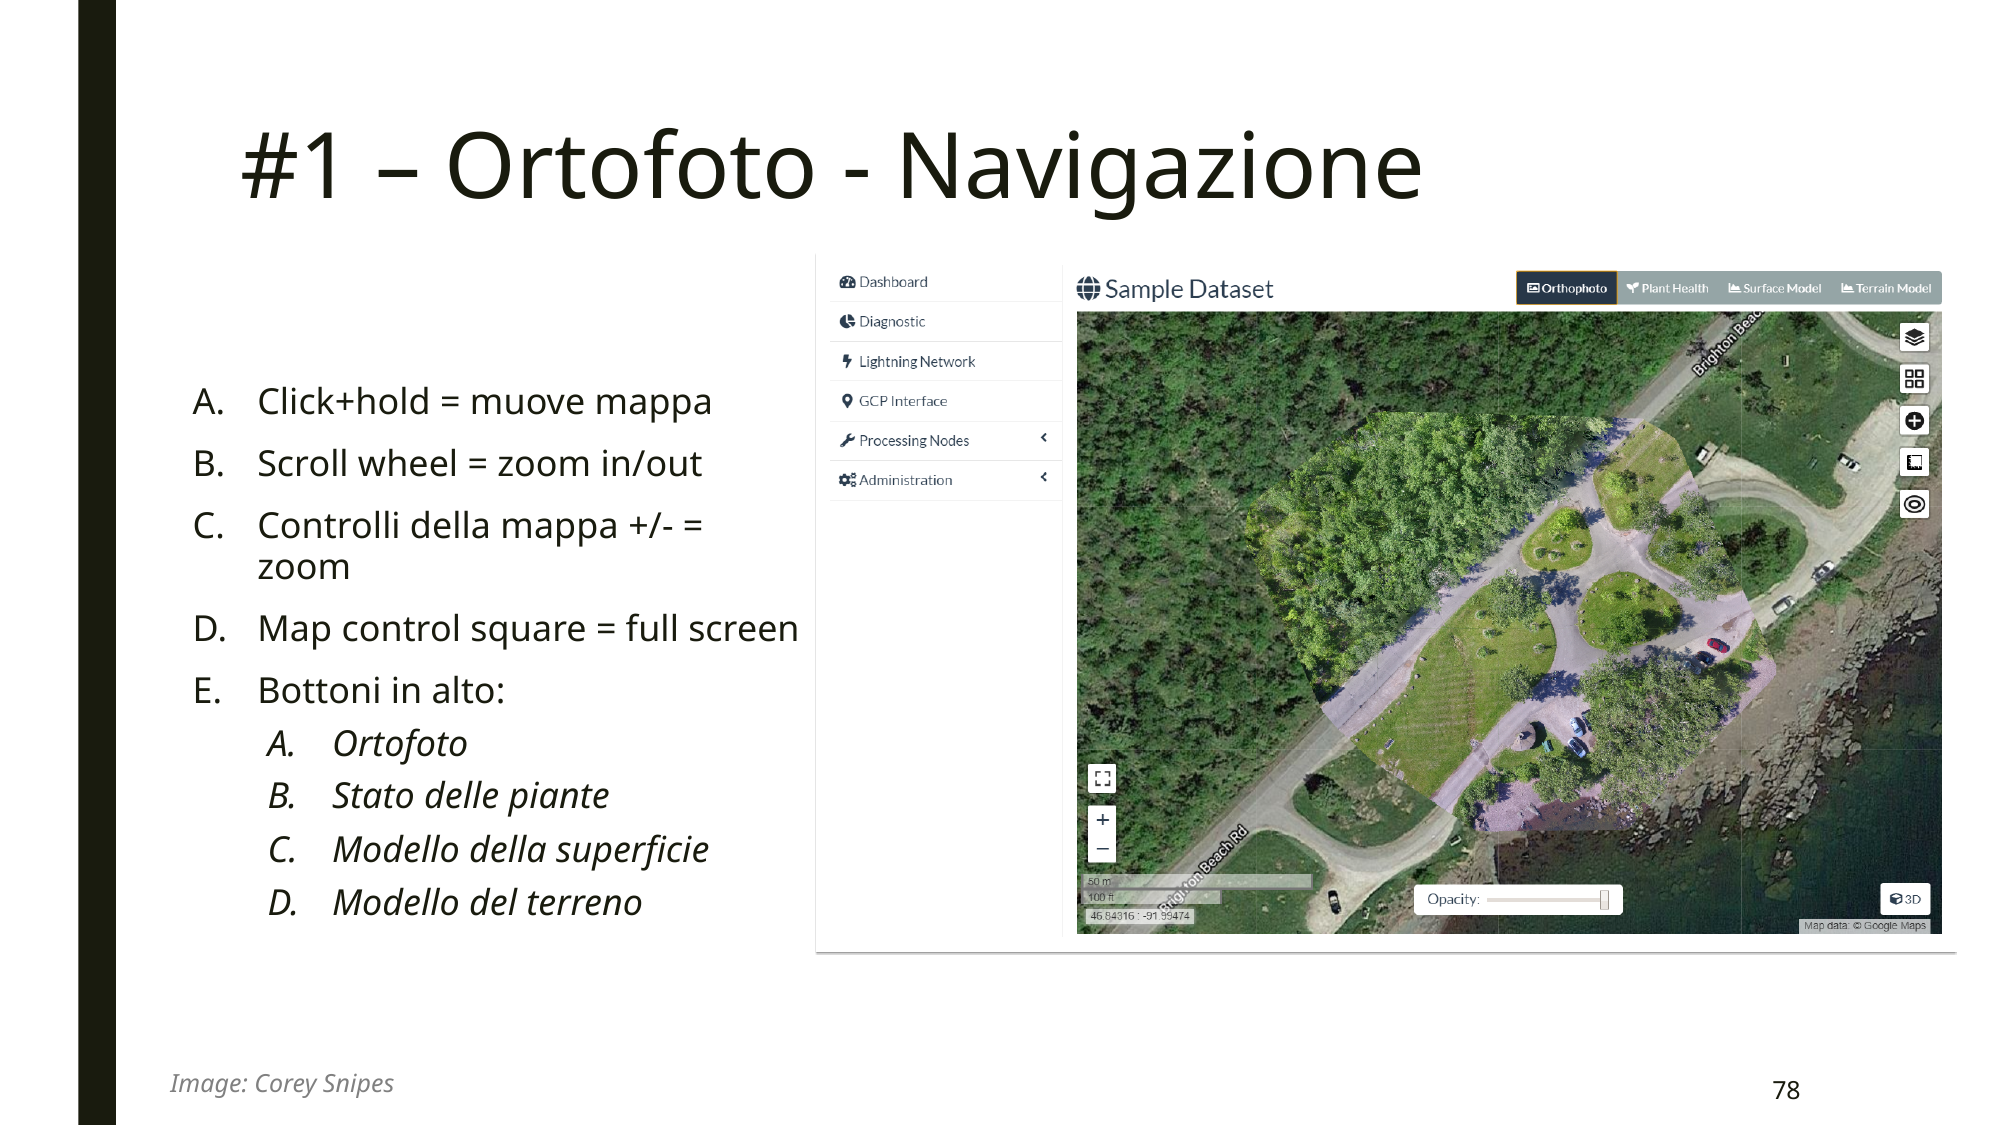

# #1 – Ortofoto - Navigazione
Click+hold = muove mappa
Scroll wheel = zoom in/out
Controlli della mappa +/- = zoom
Map control square = full screen
Bottoni in alto:
Ortofoto
Stato delle piante
Modello della superficie
Modello del terreno
Image: Corey Snipes